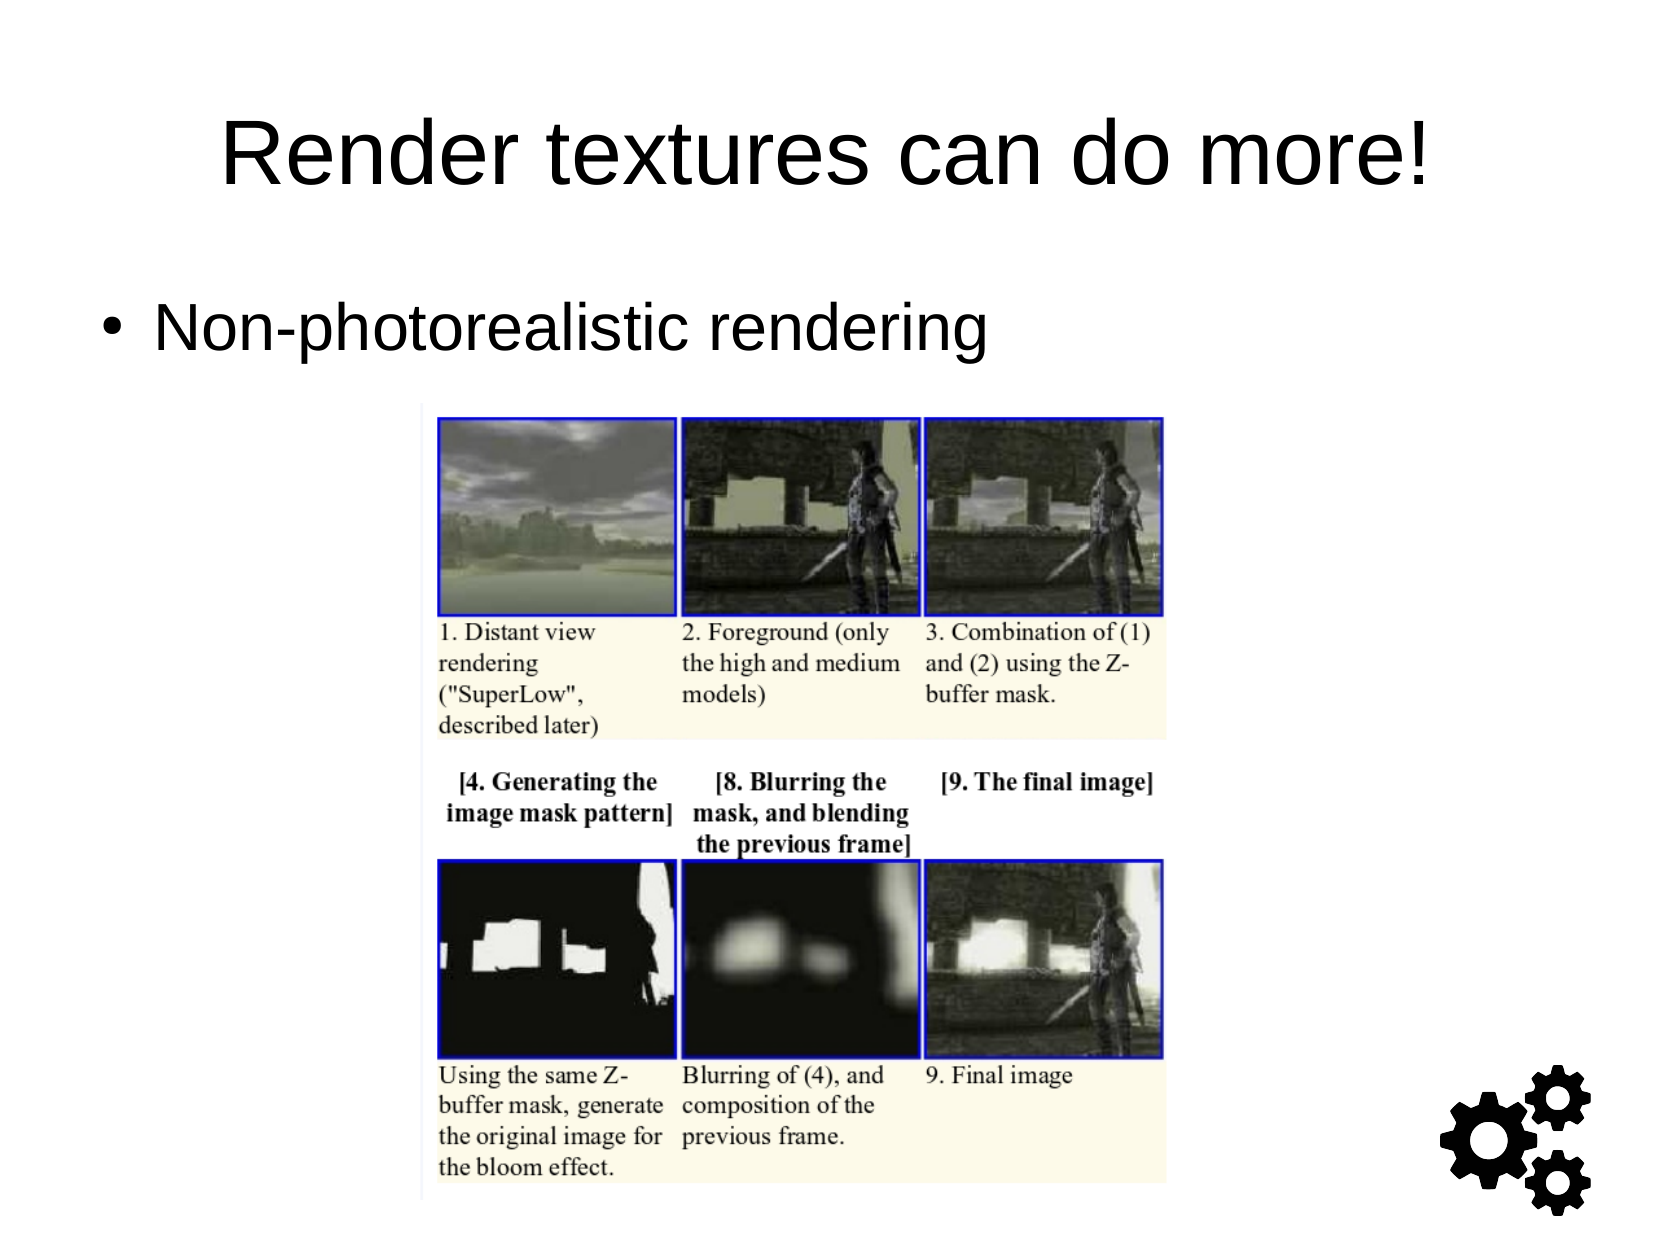

# Render textures can do more!
Non-photorealistic rendering